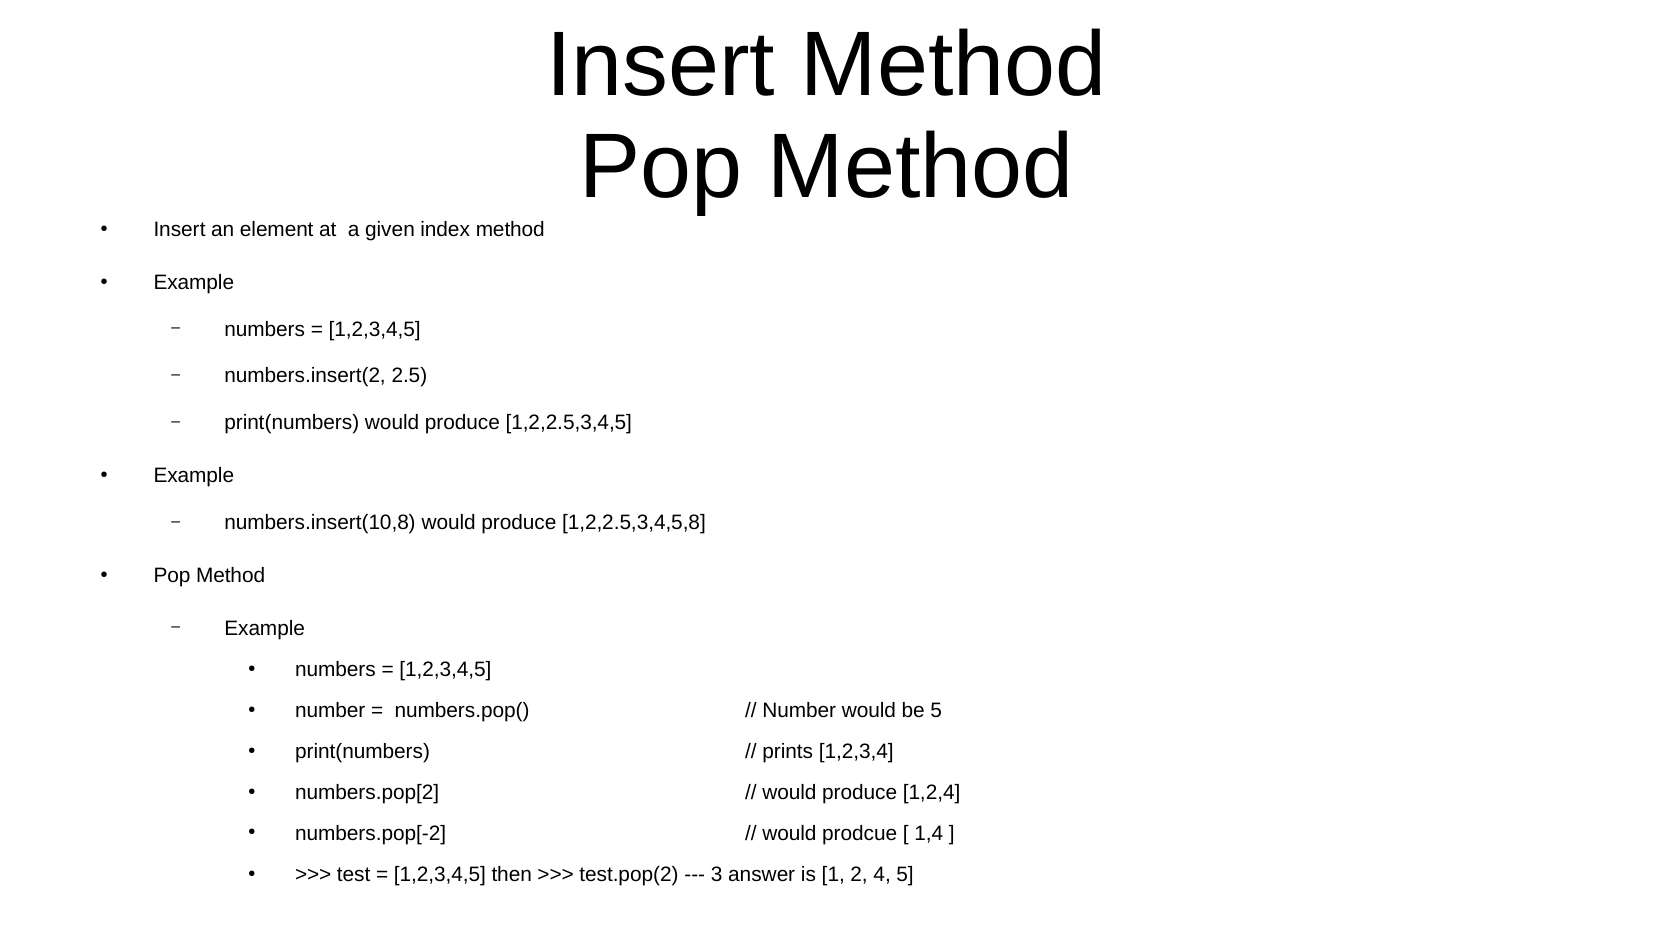

# Insert Method Pop Method
Insert an element at a given index method
Example
numbers = [1,2,3,4,5]
numbers.insert(2, 2.5)
print(numbers) would produce [1,2,2.5,3,4,5]
Example
numbers.insert(10,8) would produce [1,2,2.5,3,4,5,8]
Pop Method
Example
numbers = [1,2,3,4,5]
number = numbers.pop() 			// Number would be 5
print(numbers) 					// prints [1,2,3,4]
numbers.pop[2]					// would produce [1,2,4]
numbers.pop[-2]				// would prodcue [ 1,4 ]
>>> test = [1,2,3,4,5] then >>> test.pop(2) --- 3 answer is [1, 2, 4, 5]